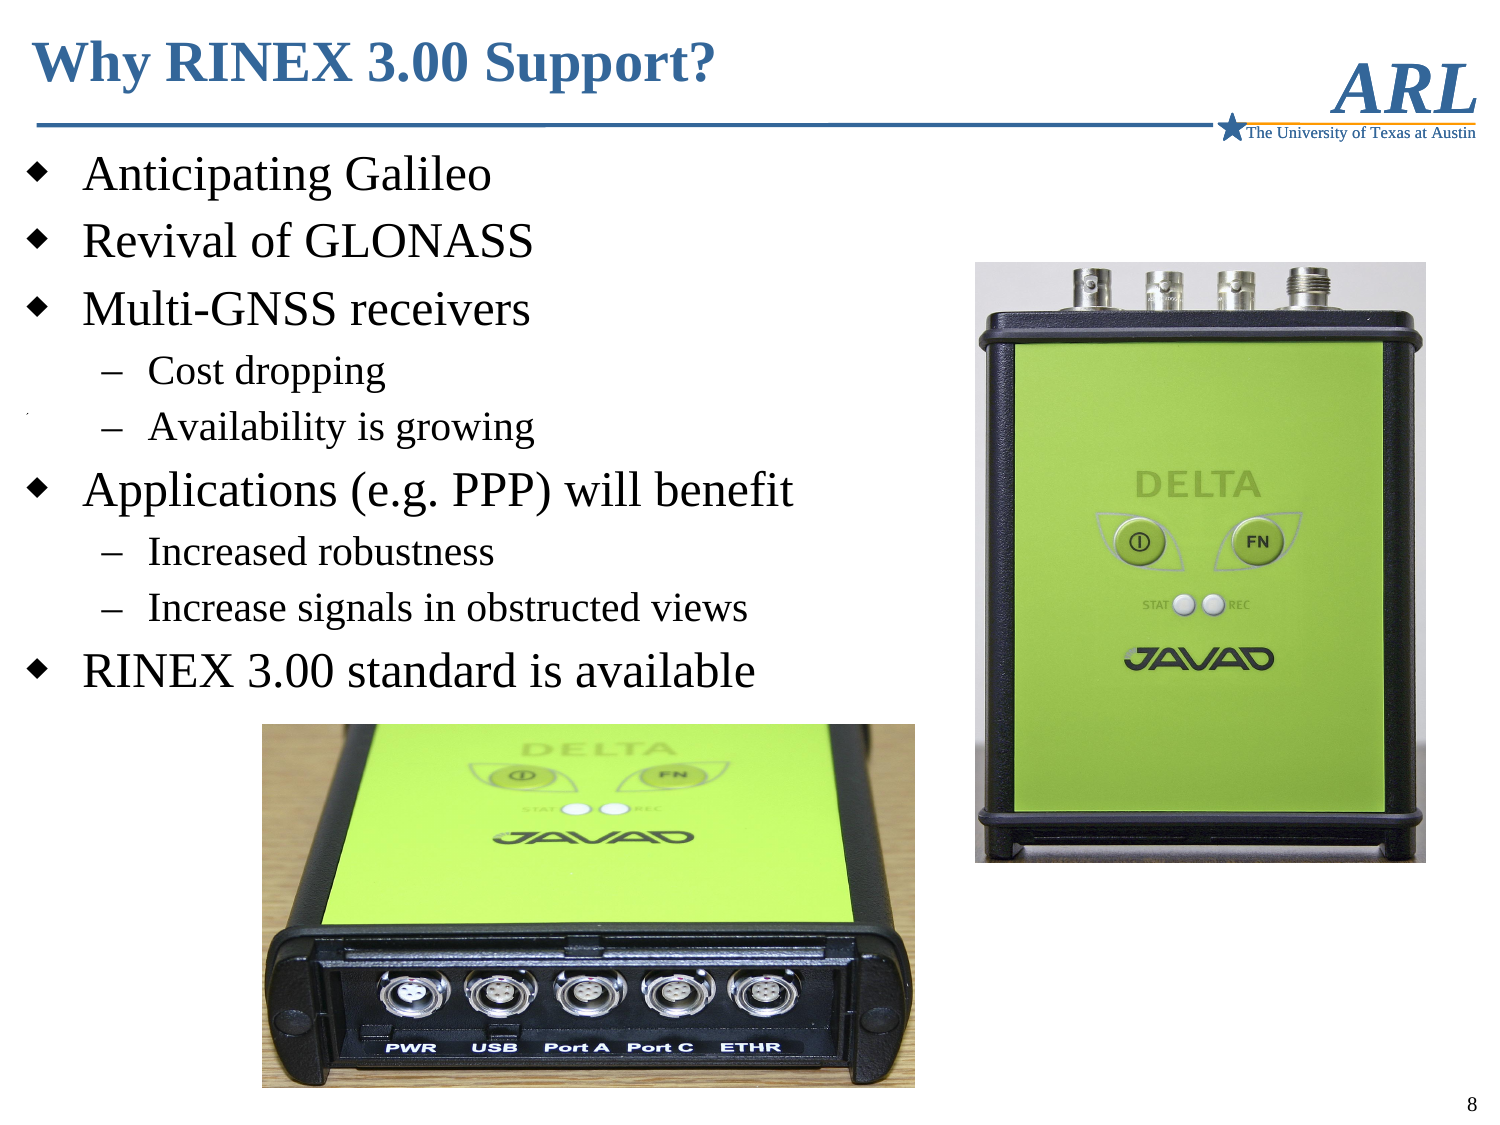

# Why RINEX 3.00 Support?
Anticipating Galileo
Revival of GLONASS
Multi-GNSS receivers
Cost dropping
Availability is growing
Applications (e.g. PPP) will benefit
Increased robustness
Increase signals in obstructed views
RINEX 3.00 standard is available